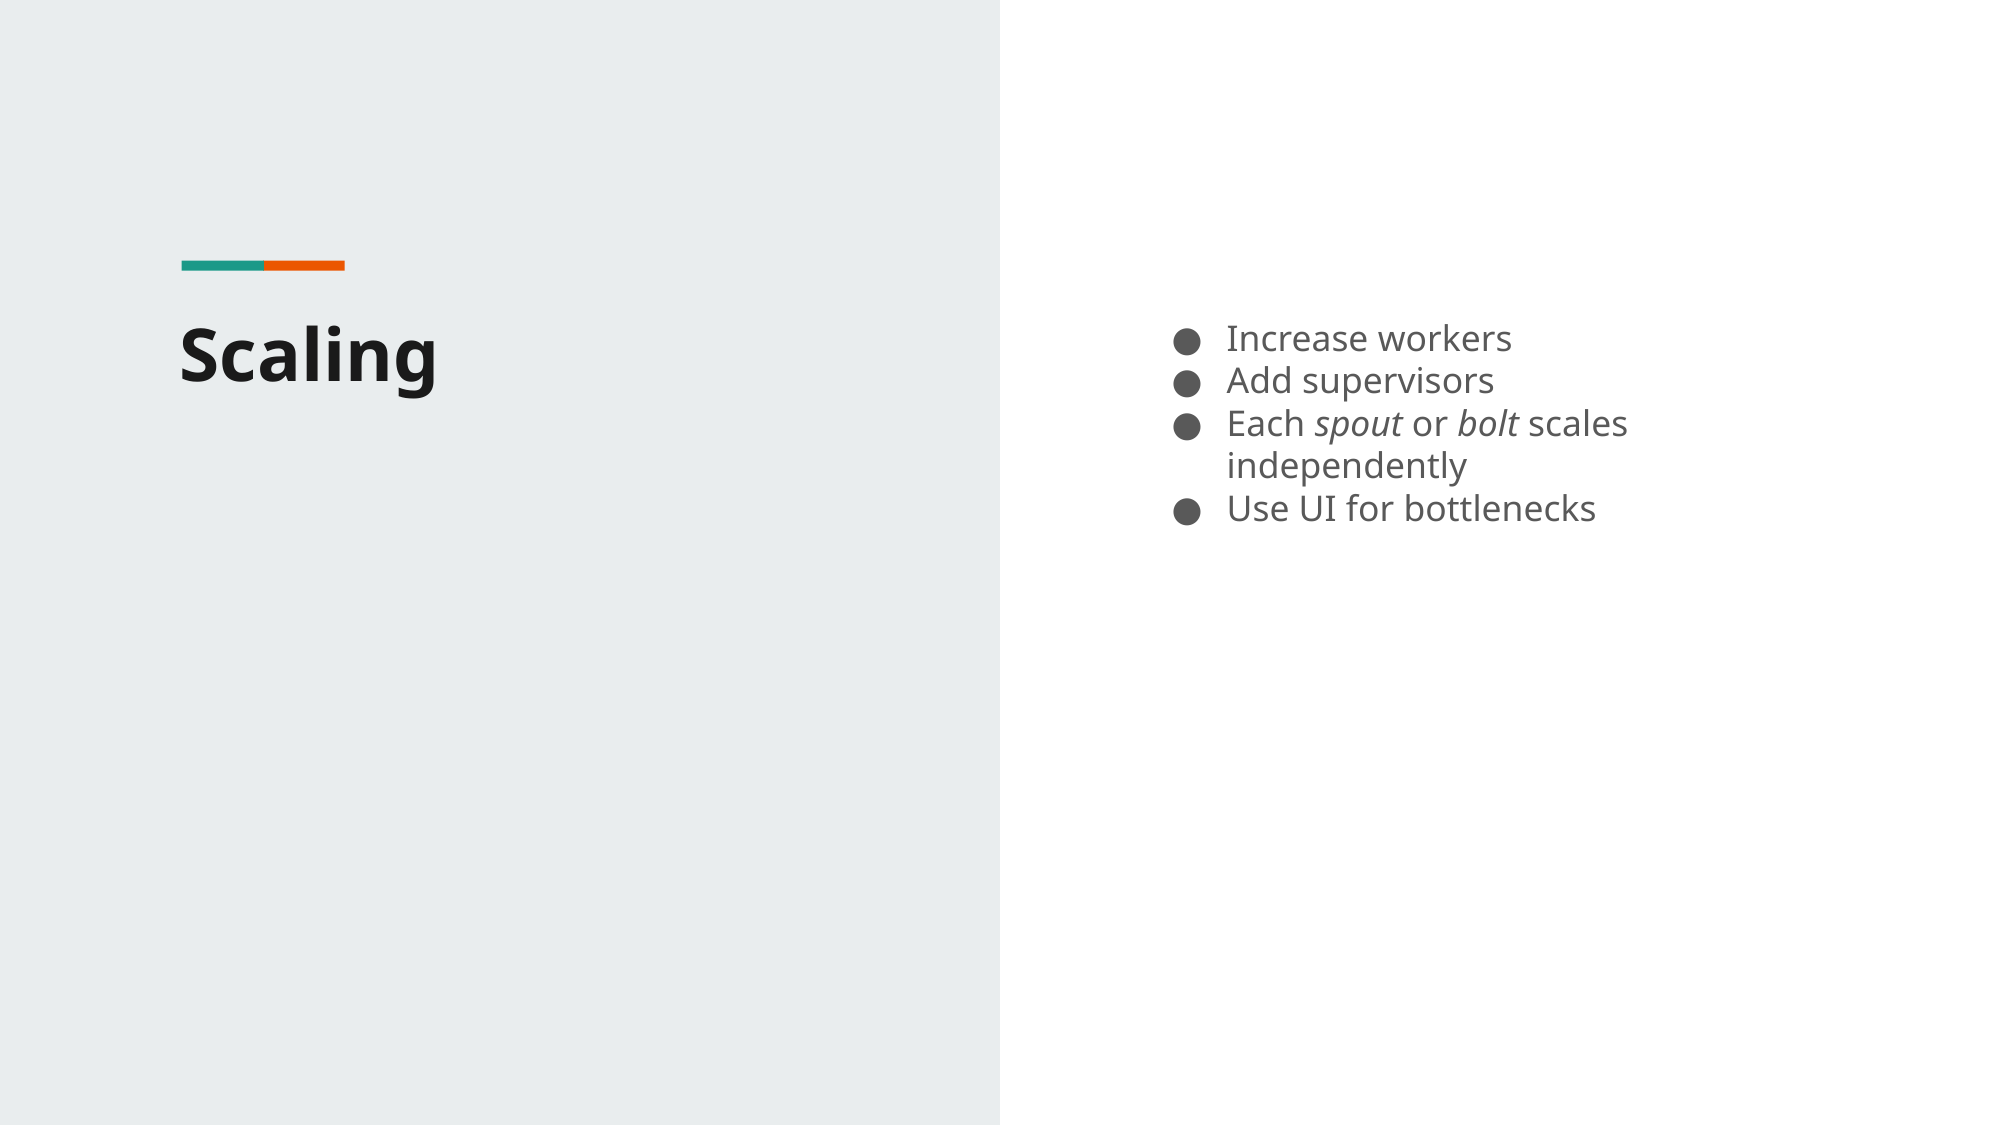

# Scaling
Increase workers
Add supervisors
Each spout or bolt scales independently
Use UI for bottlenecks